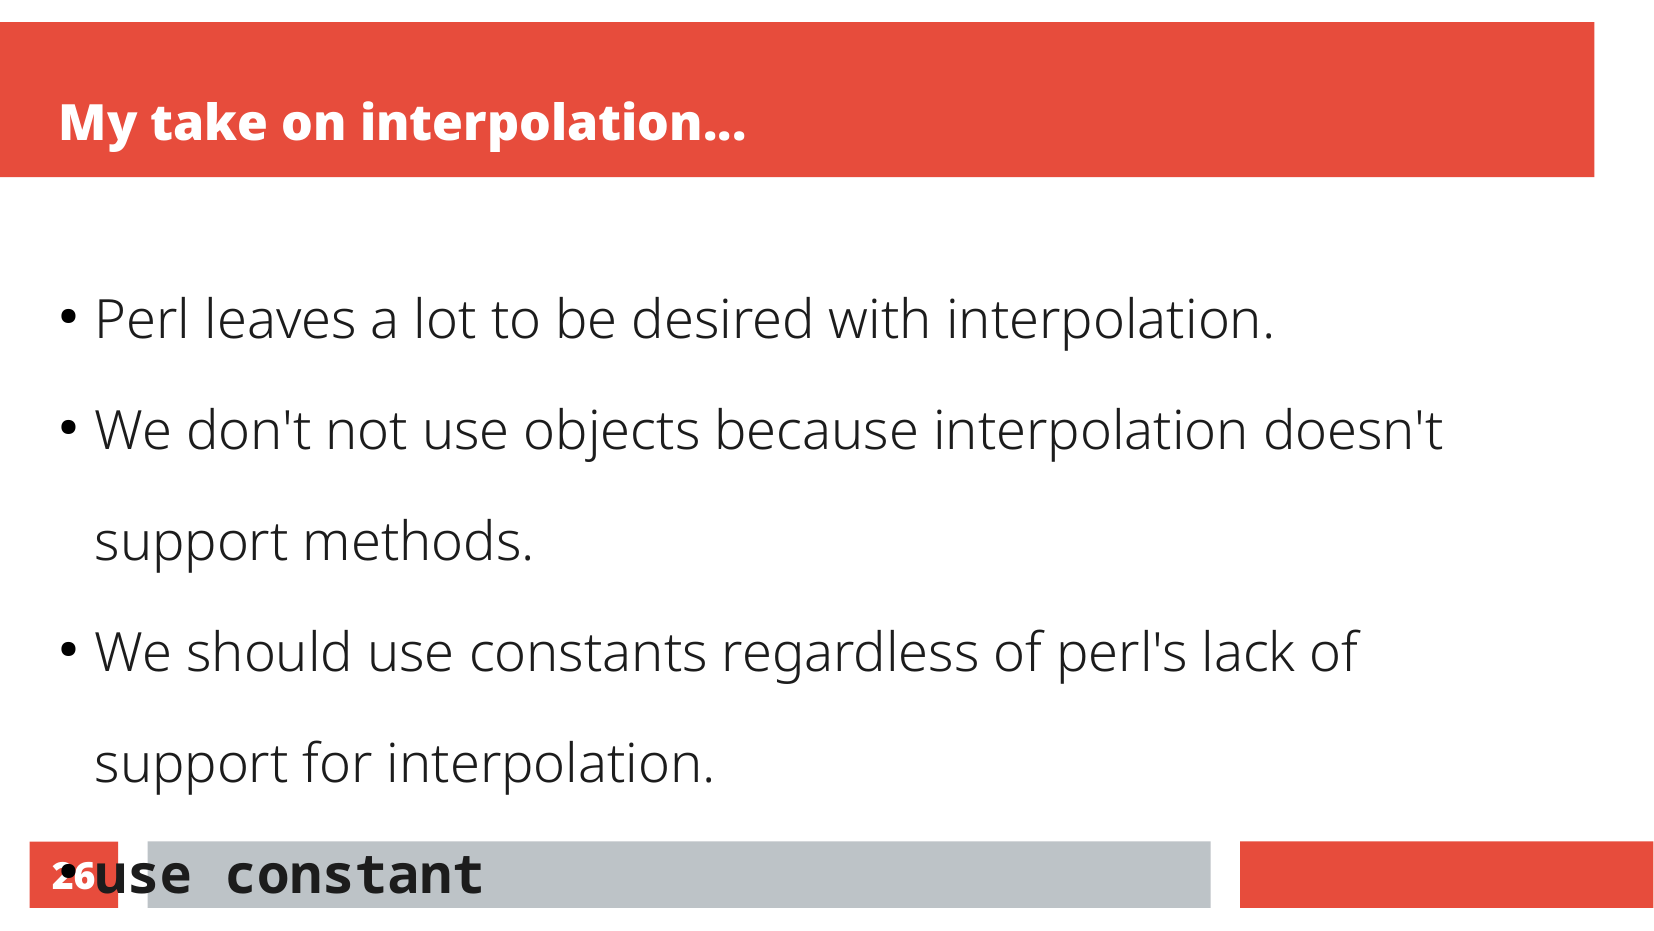

# My take on interpolation...
Perl leaves a lot to be desired with interpolation.
We don't not use objects because interpolation doesn't support methods.
We should use constants regardless of perl's lack of support for interpolation.
use constant
26